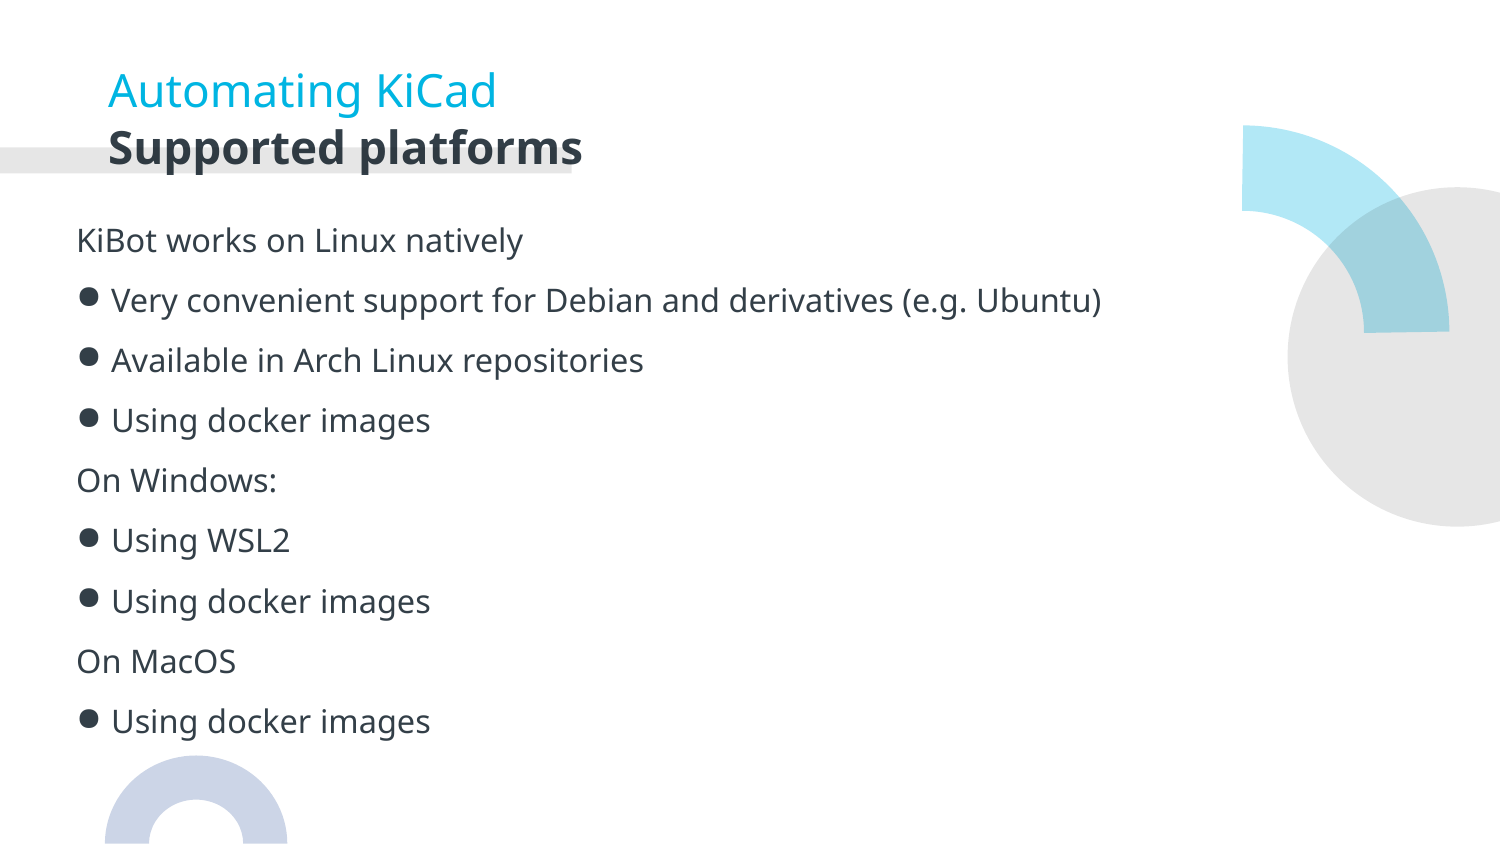

Automating KiCad
Supported platforms
KiBot works on Linux natively
Very convenient support for Debian and derivatives (e.g. Ubuntu)
Available in Arch Linux repositories
Using docker images
On Windows:
Using WSL2
Using docker images
On MacOS
Using docker images